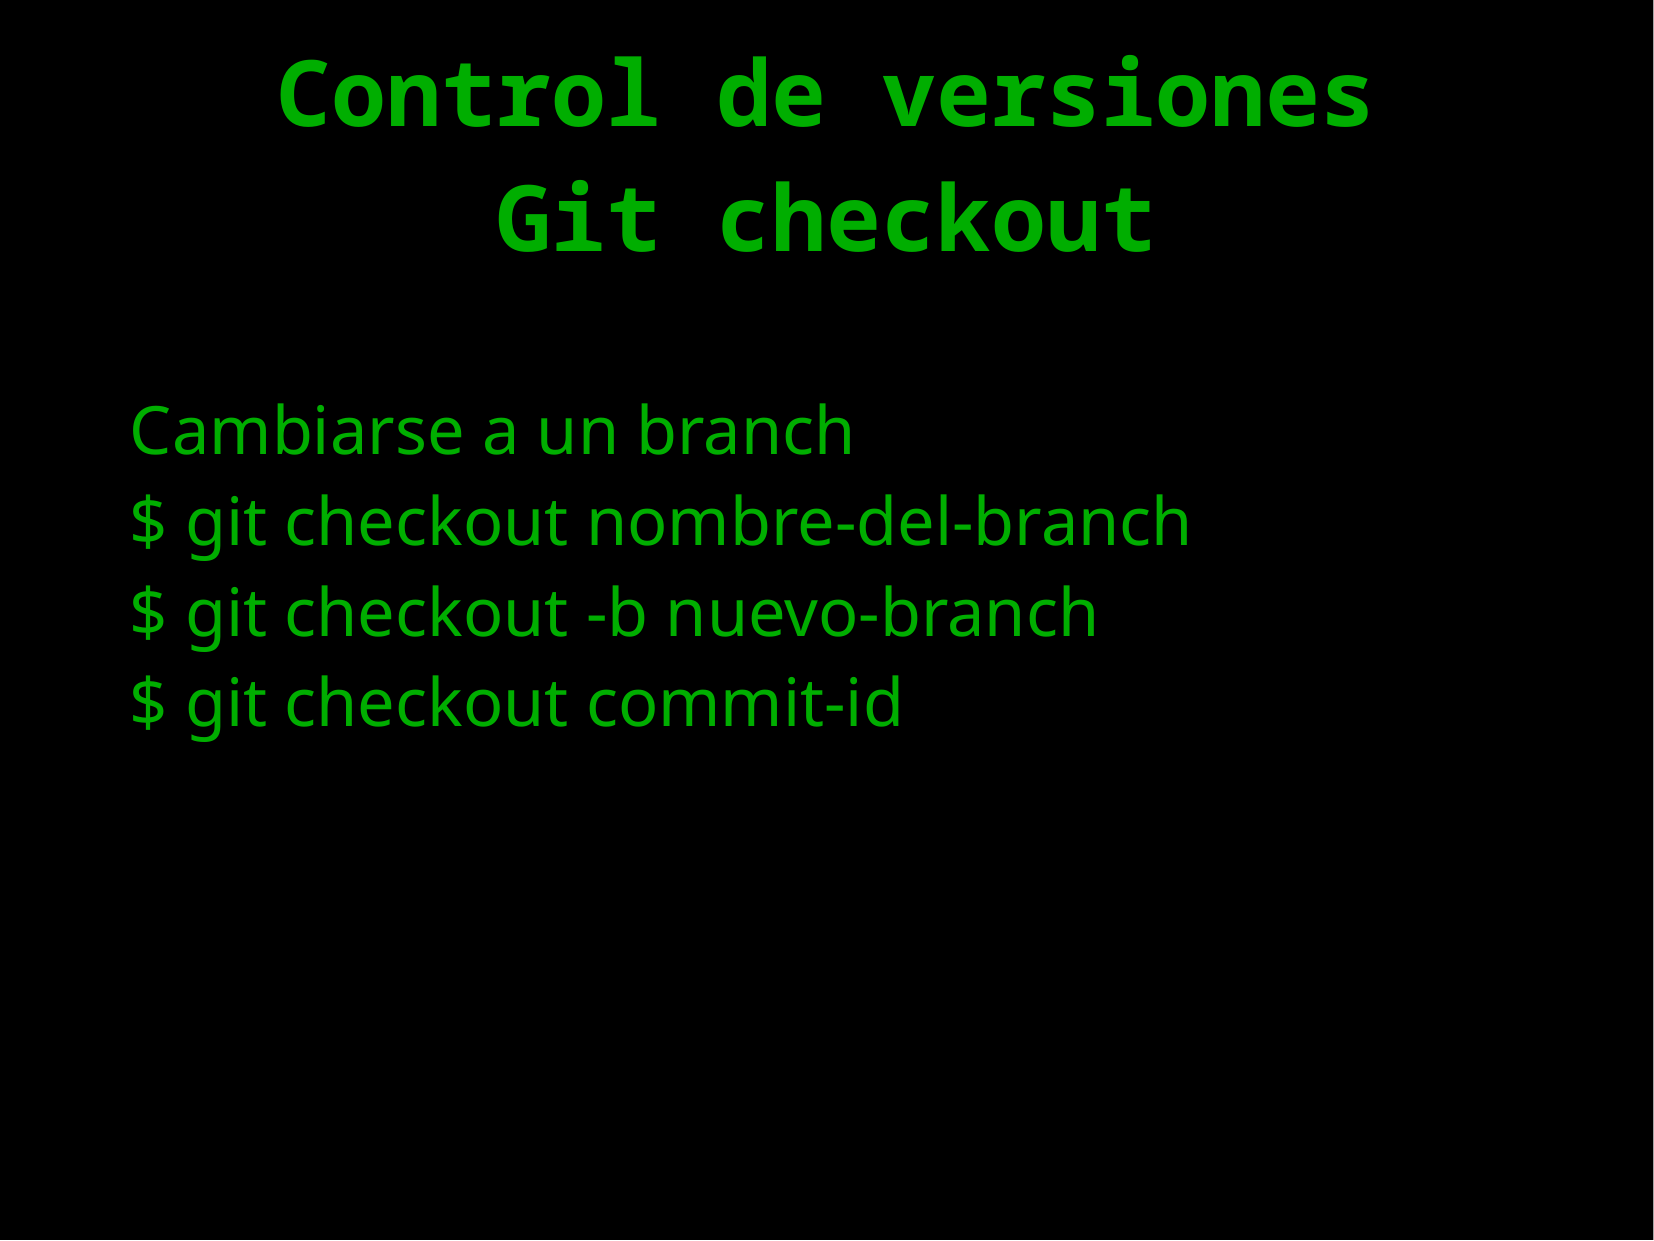

# Control de versiones Git checkout
Cambiarse a un branch
$ git checkout nombre-del-branch
$ git checkout -b nuevo-branch
$ git checkout commit-id